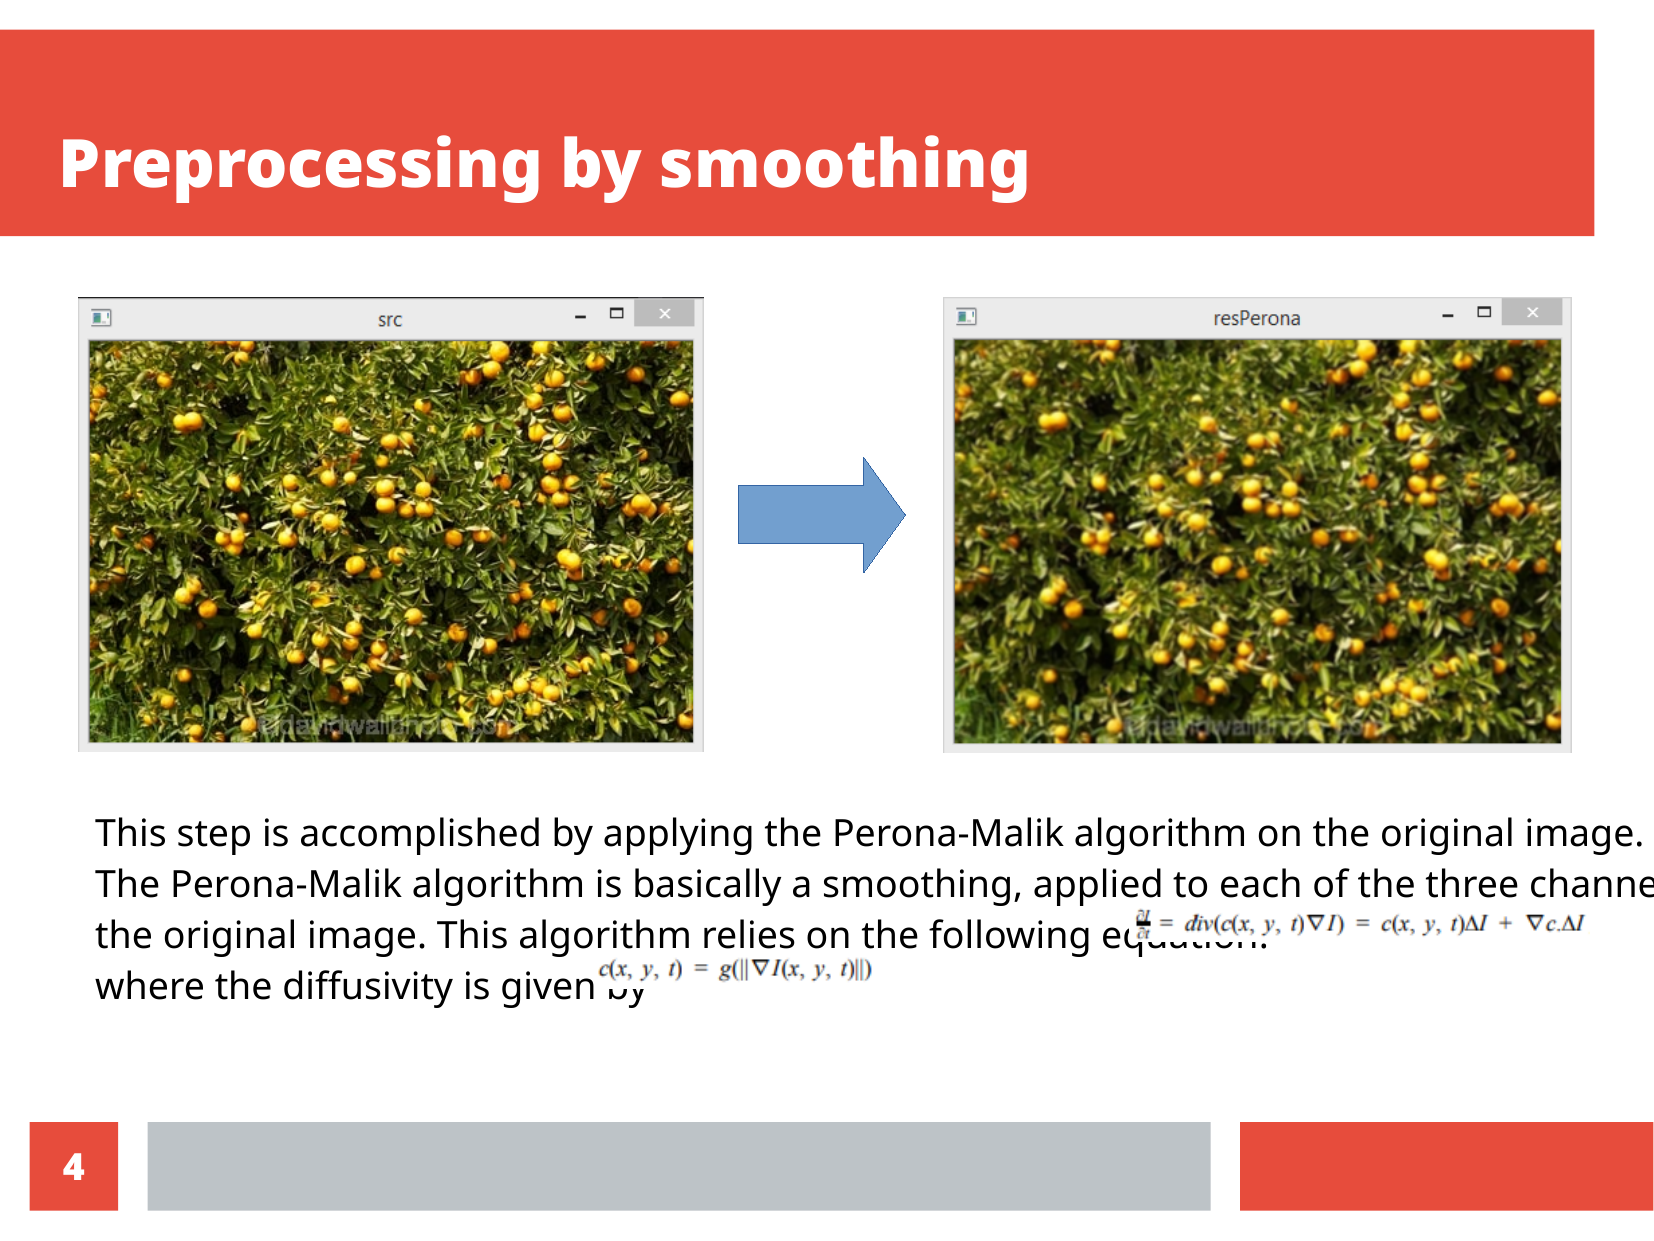

# Preprocessing by smoothing
This step is accomplished by applying the Perona-Malik algorithm on the original image.
The Perona-Malik algorithm is basically a smoothing, applied to each of the three channels of
the original image. This algorithm relies on the following equation:
where the diffusivity is given by
4